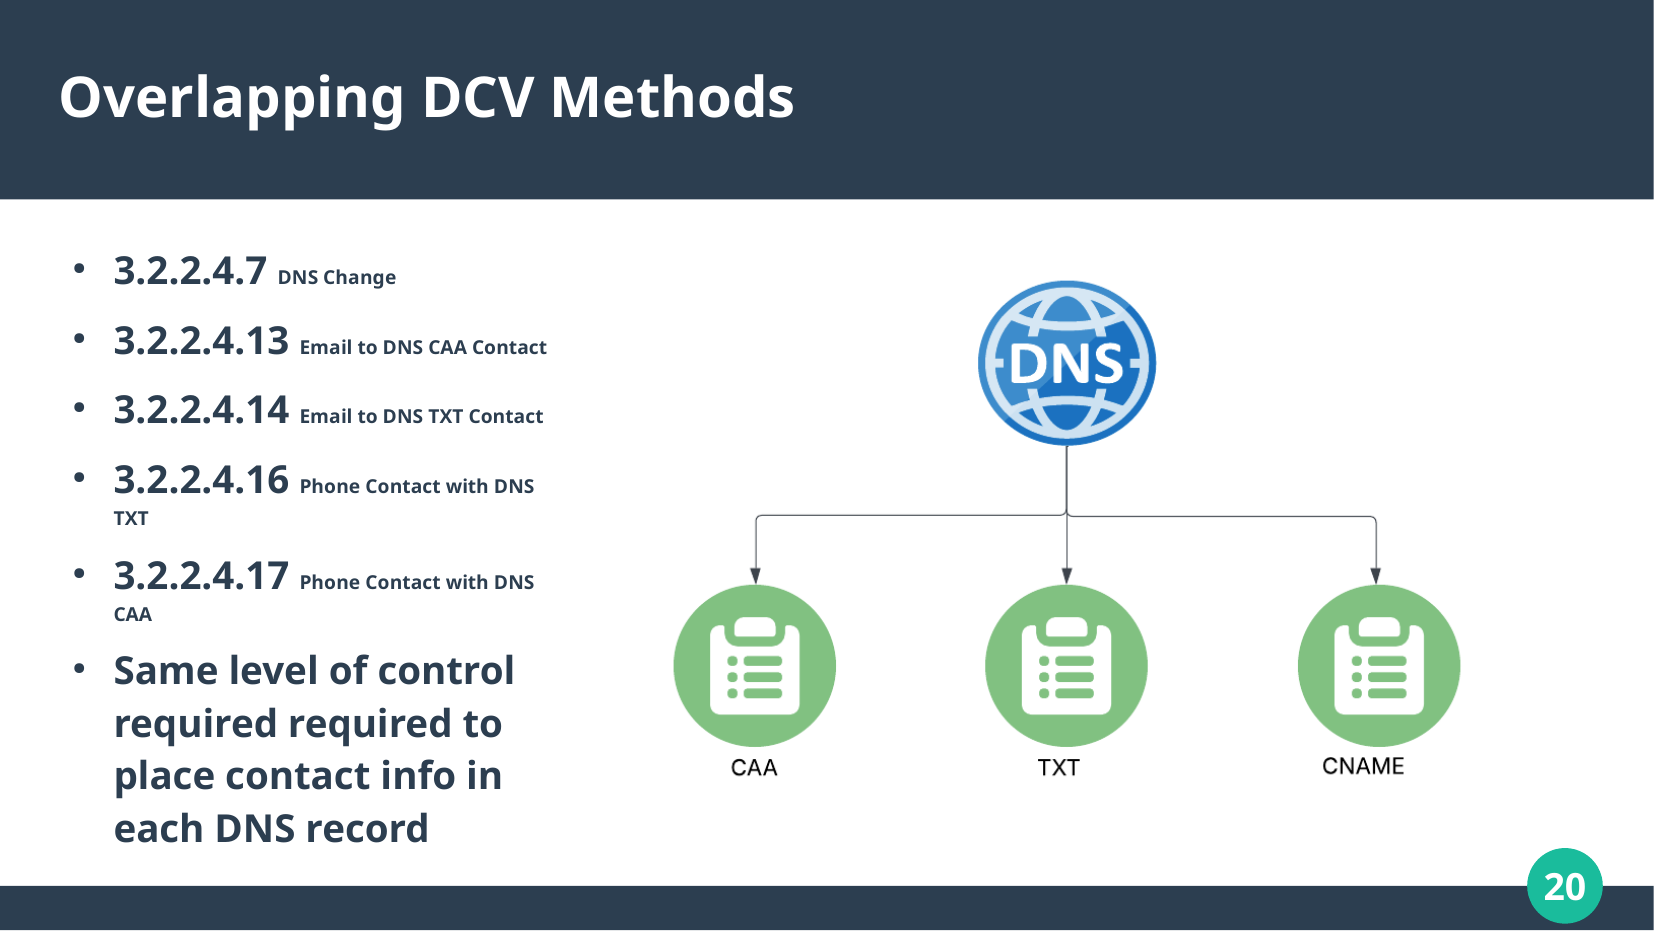

# Overlapping DCV Methods
3.2.2.4.7 DNS Change
3.2.2.4.13 Email to DNS CAA Contact
3.2.2.4.14 Email to DNS TXT Contact
3.2.2.4.16 Phone Contact with DNS TXT
3.2.2.4.17 Phone Contact with DNS CAA
Same level of control required required to place contact info in each DNS record
20